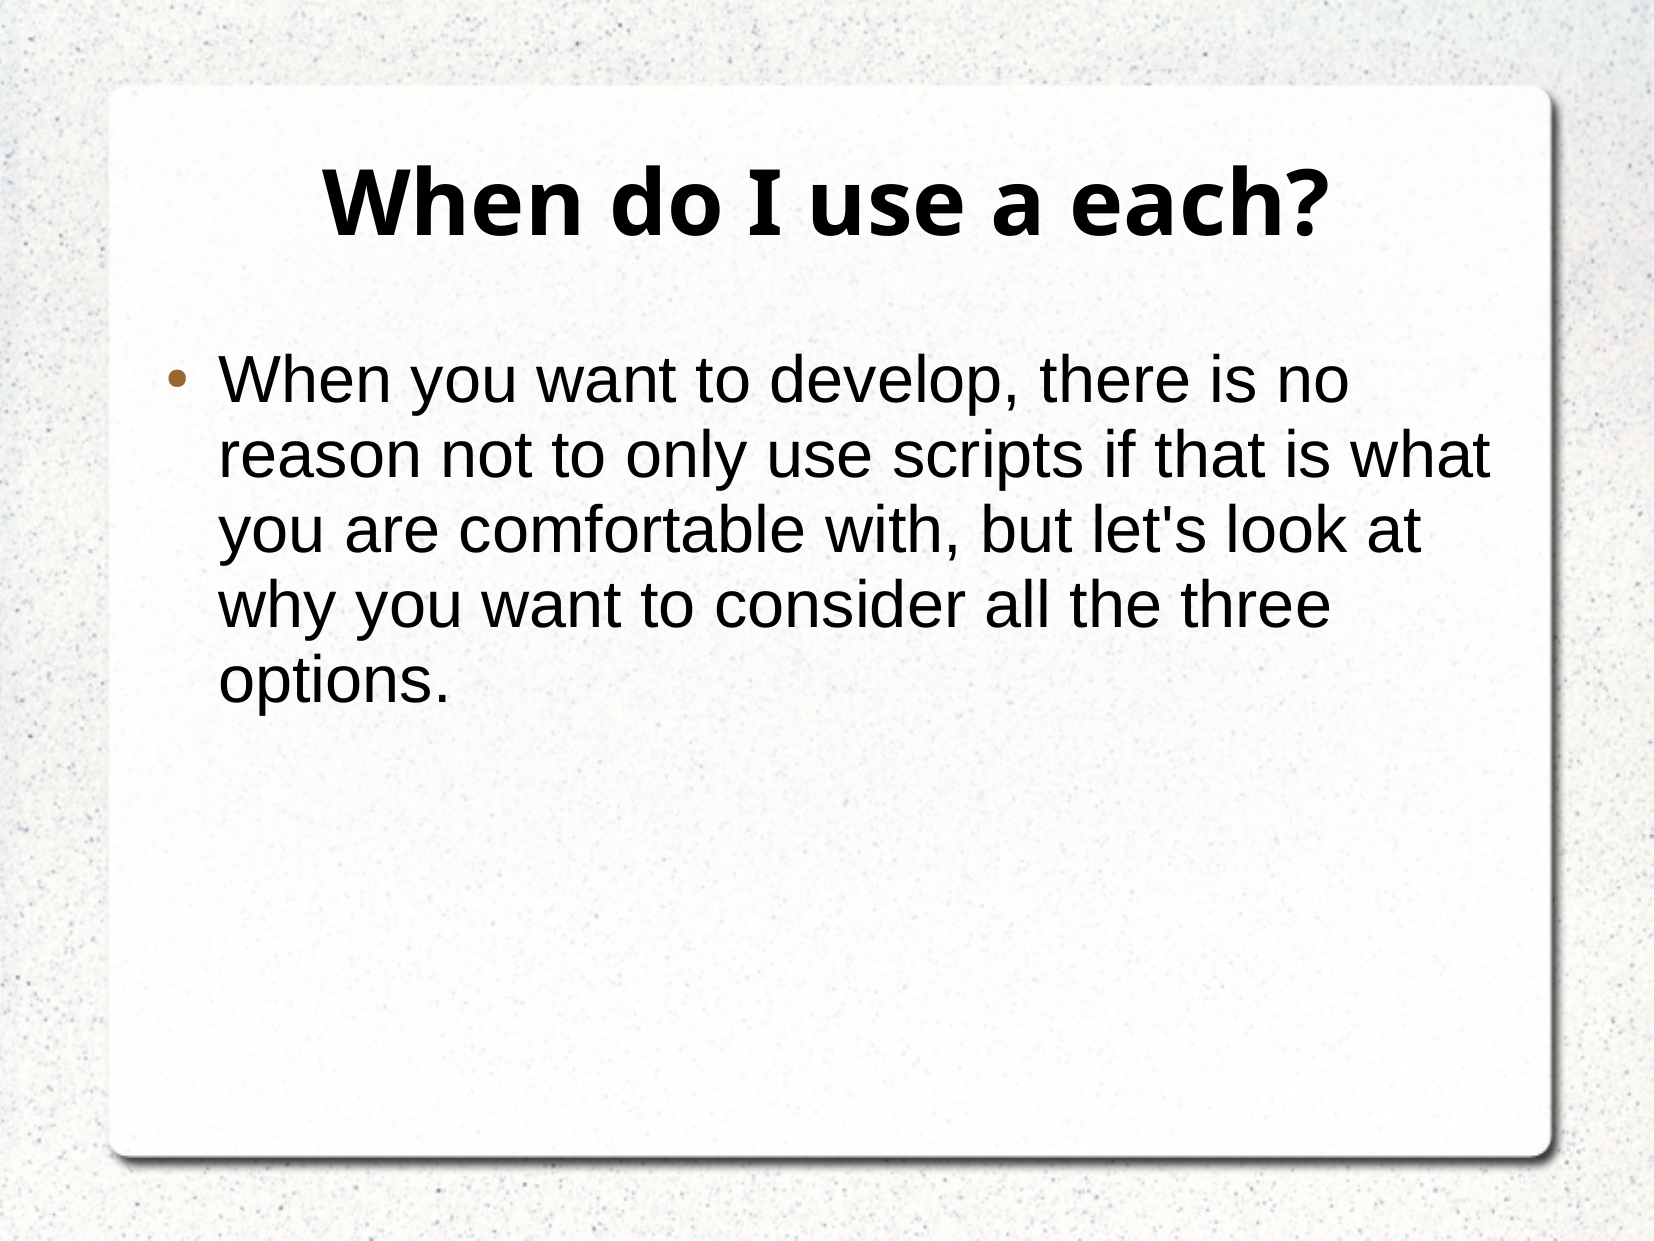

# When do I use a each?
When you want to develop, there is no reason not to only use scripts if that is what you are comfortable with, but let's look at why you want to consider all the three options.